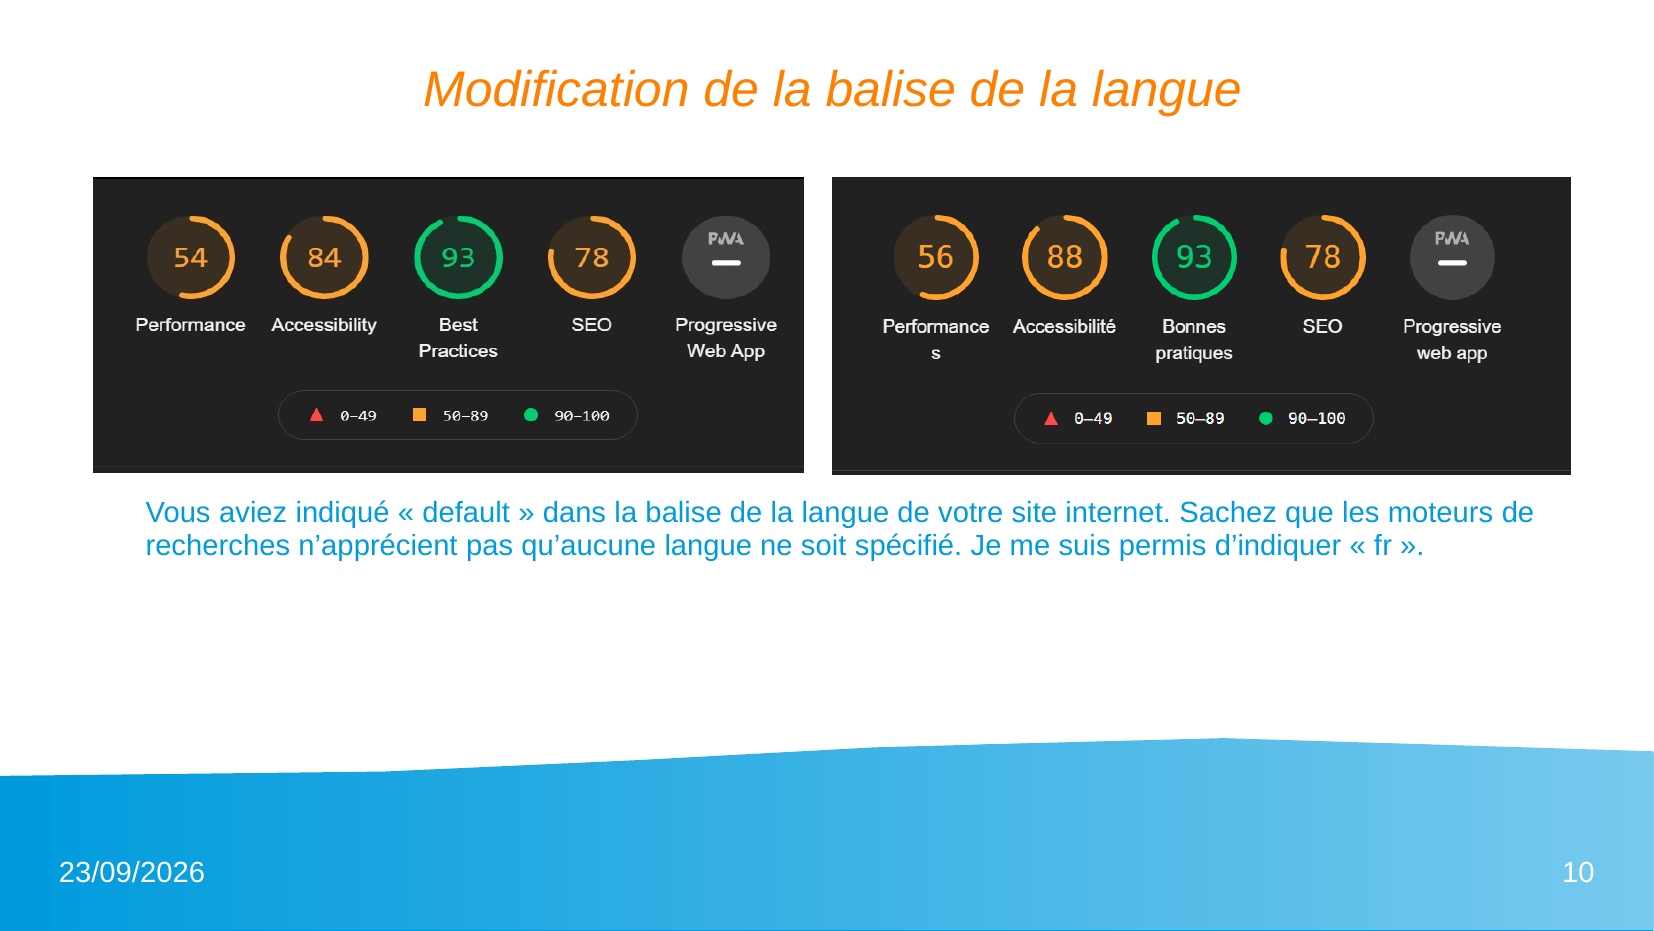

# Modification de la balise de la langue
Vous aviez indiqué « default » dans la balise de la langue de votre site internet. Sachez que les moteurs de recherches n’apprécient pas qu’aucune langue ne soit spécifié. Je me suis permis d’indiquer « fr ».